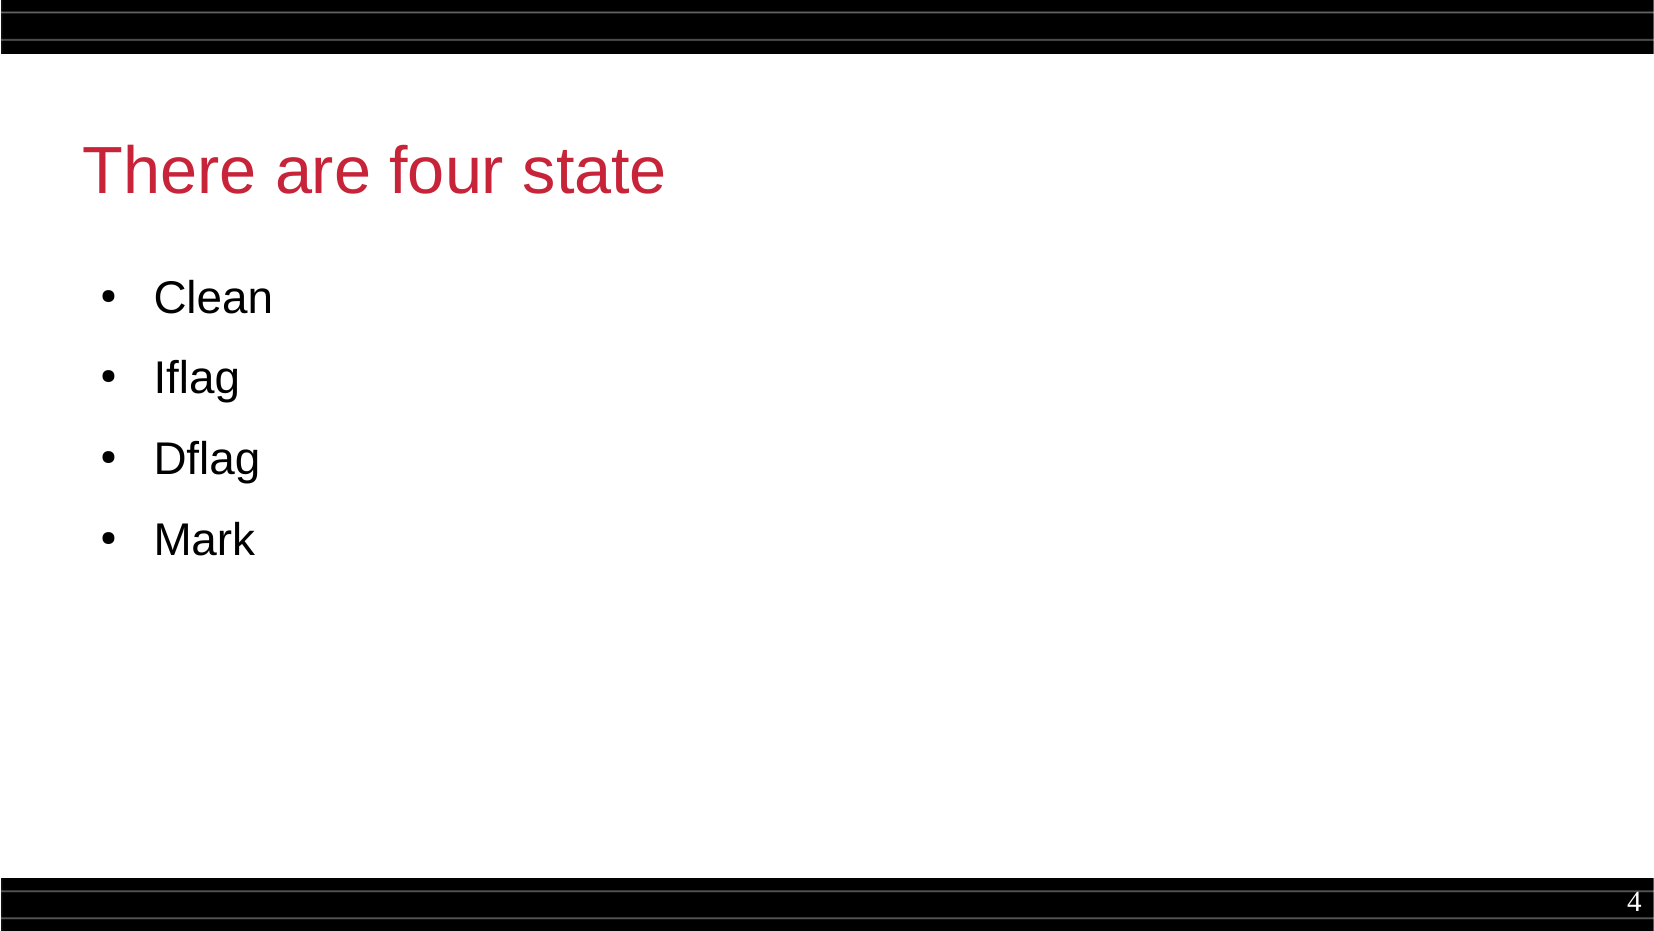

# There are four state
Clean
Iflag
Dflag
Mark